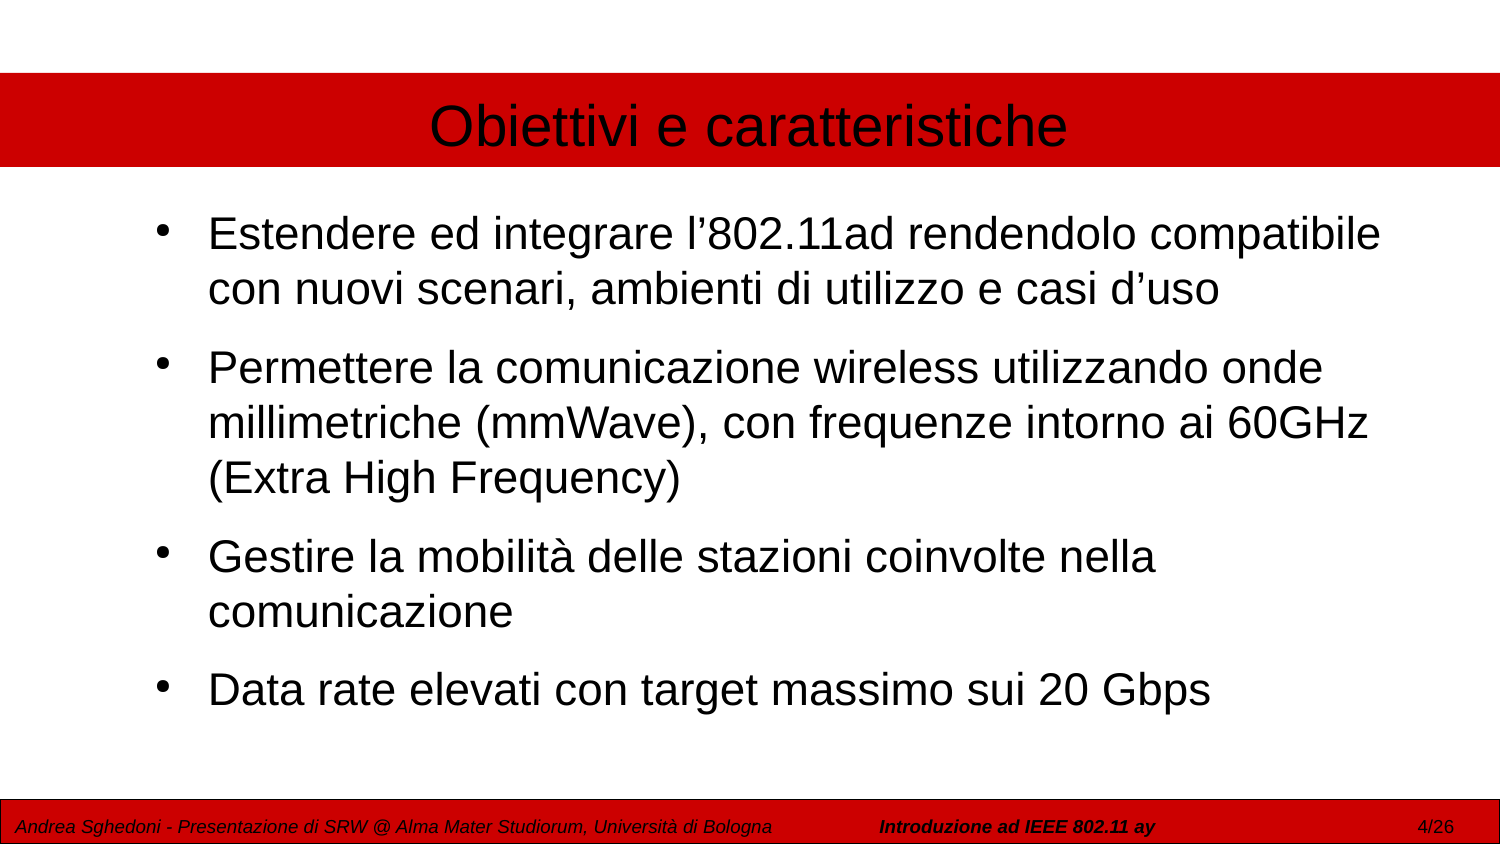

Obiettivi e caratteristiche
# Estendere ed integrare l’802.11ad rendendolo compatibile con nuovi scenari, ambienti di utilizzo e casi d’uso
Permettere la comunicazione wireless utilizzando onde millimetriche (mmWave), con frequenze intorno ai 60GHz (Extra High Frequency)
Gestire la mobilità delle stazioni coinvolte nella comunicazione
Data rate elevati con target massimo sui 20 Gbps
Andrea Sghedoni - Presentazione di SRW @ Alma Mater Studiorum, Università di Bologna 	 Introduzione ad IEEE 802.11 ay 			4/26